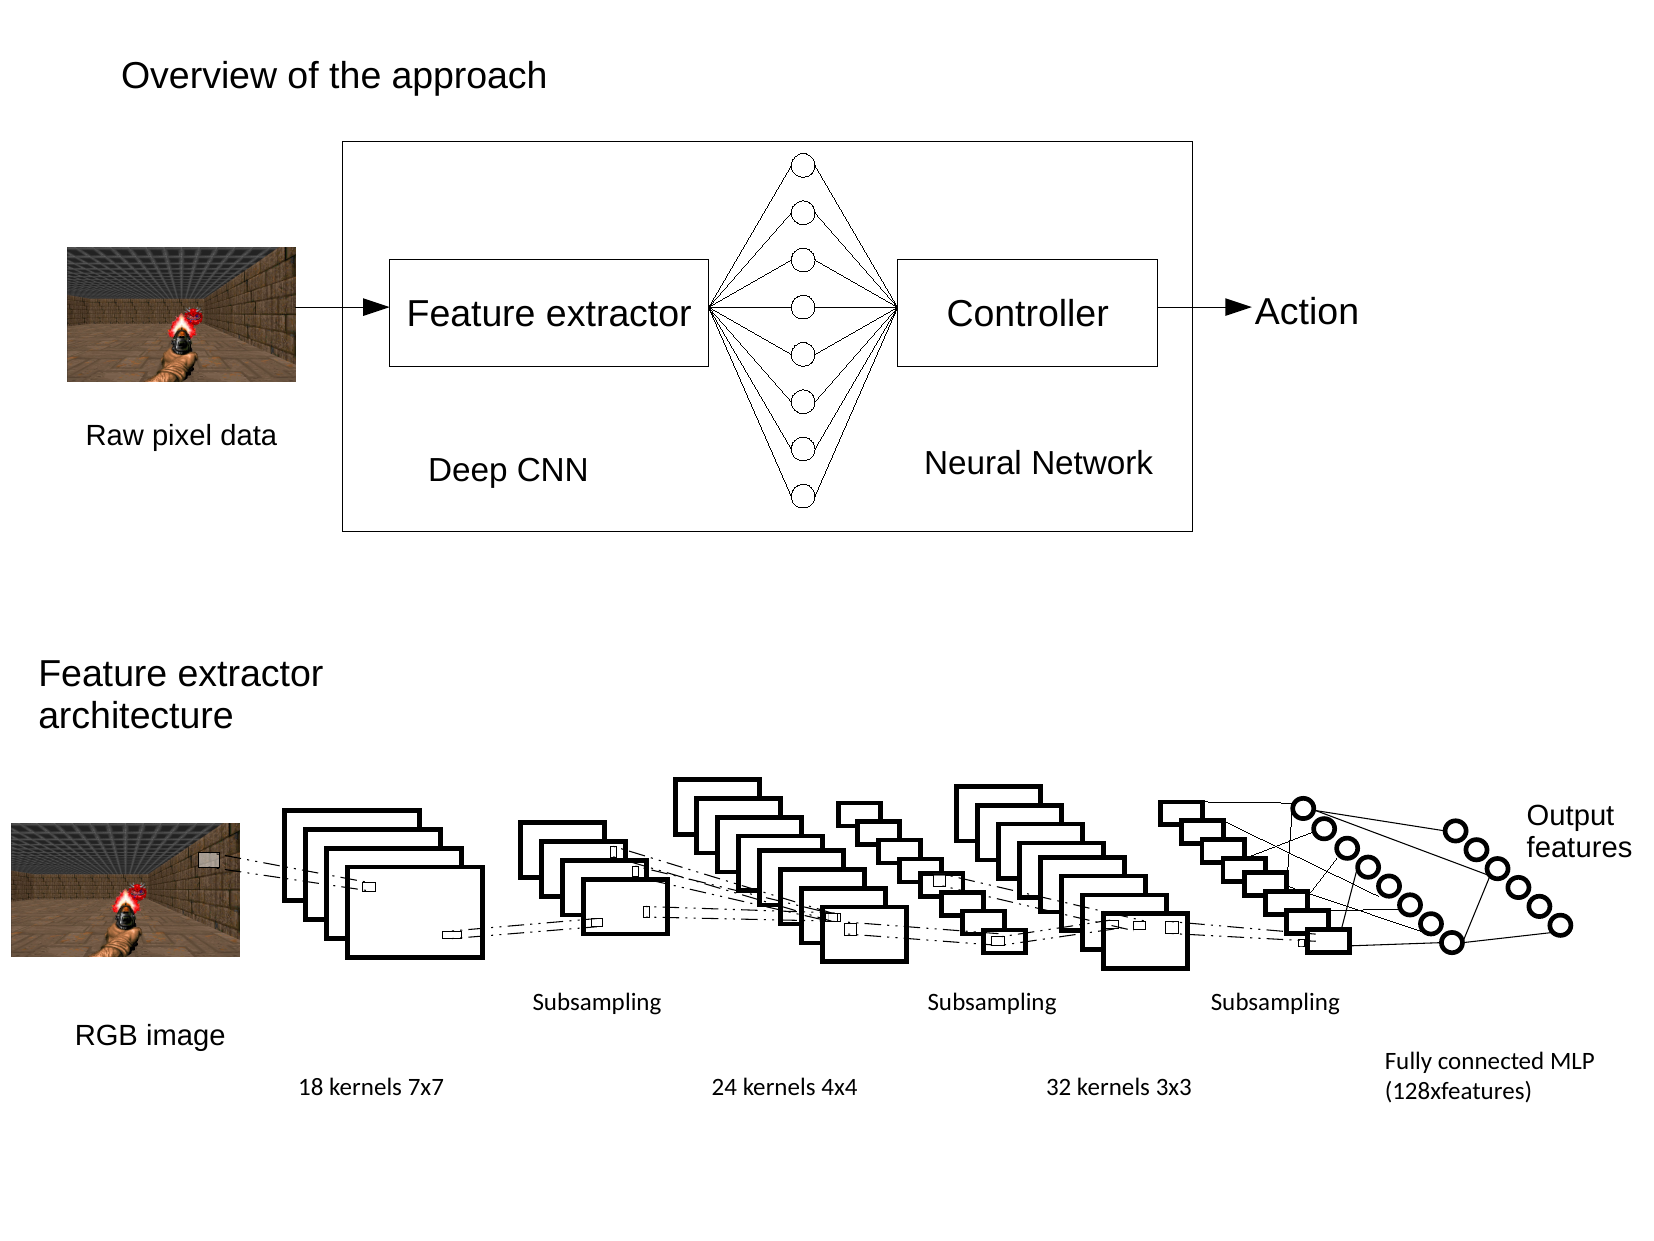

Overview of the approach
Feature extractor
Controller
Action
Raw pixel data
Neural Network
Deep CNN
Feature extractor architecture
Output features
Subsampling
Subsampling
Subsampling
RGB image
Fully connected MLP (128xfeatures)
18 kernels 7x7
32 kernels 3x3
24 kernels 4x4